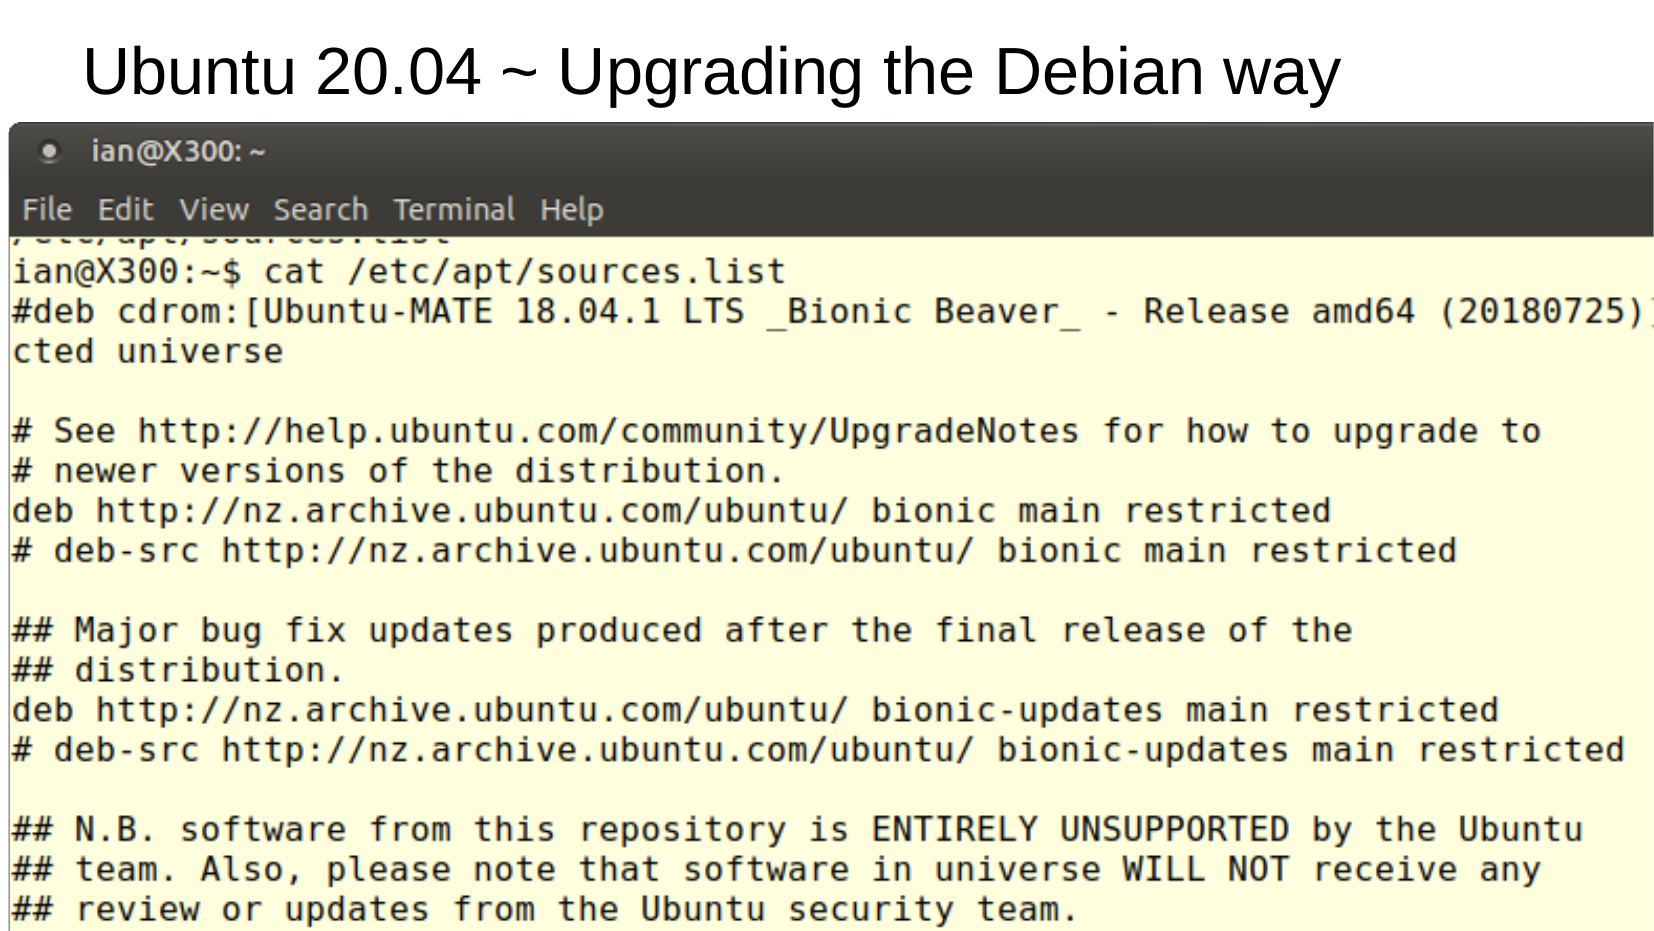

# Ubuntu 20.04 ~ Upgrading the Debian way